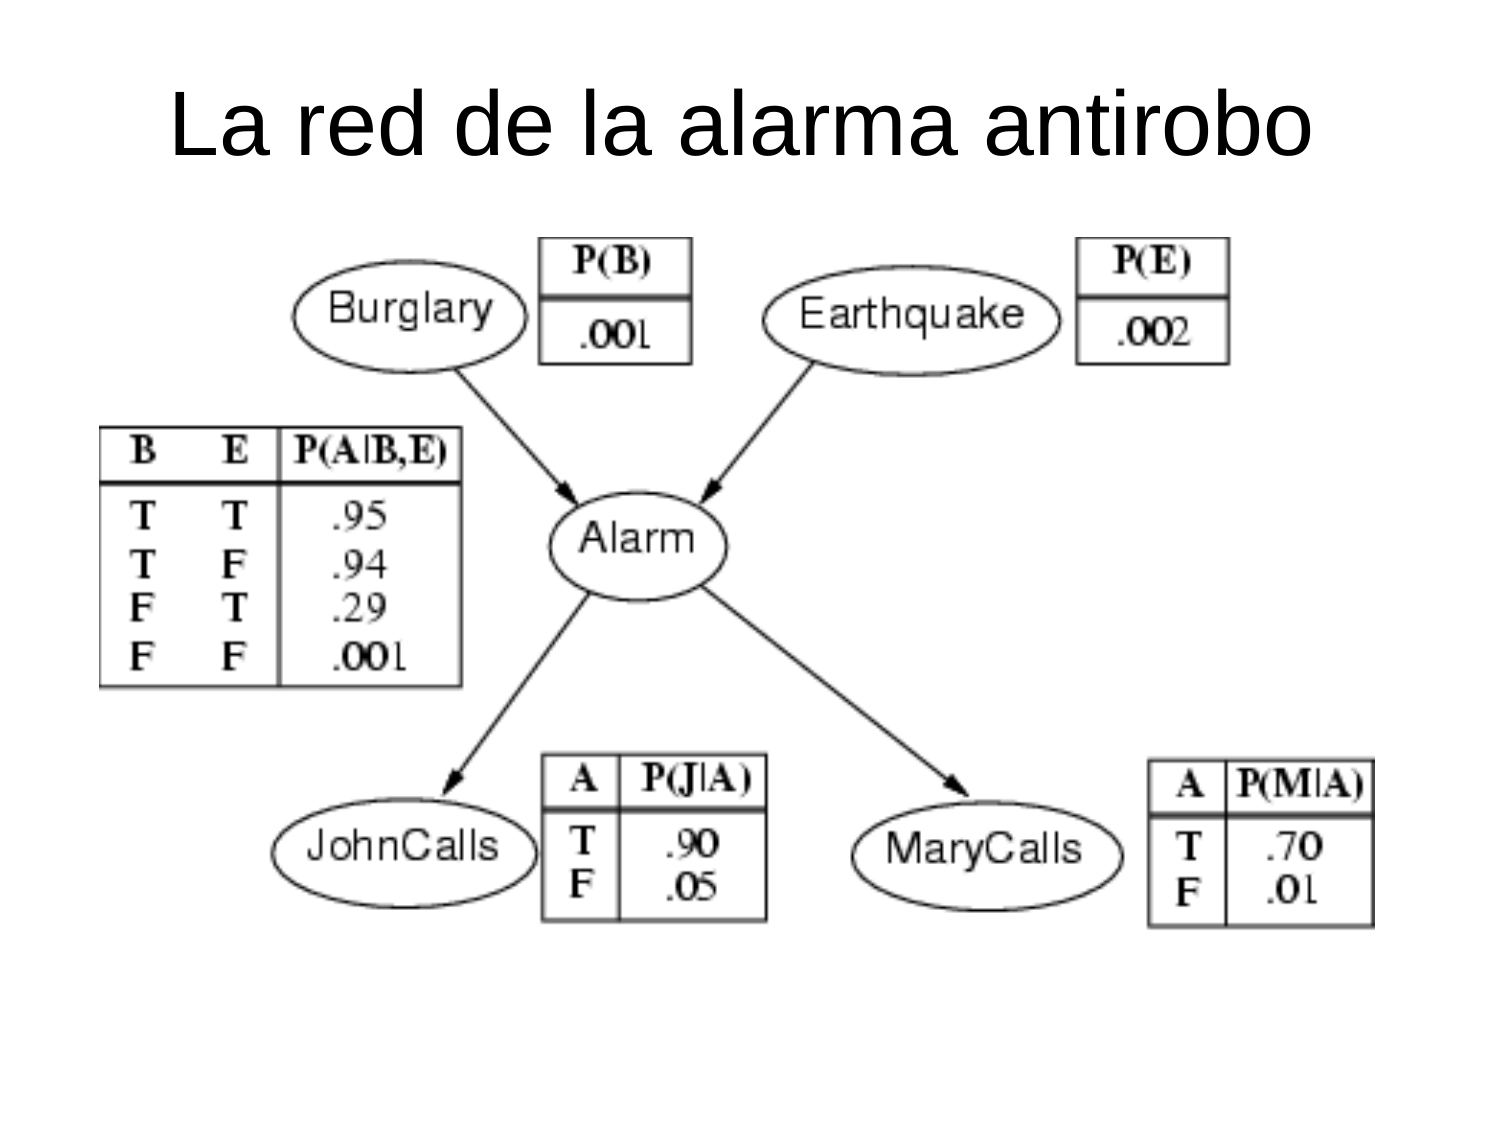

# La red de la alarma antirobo